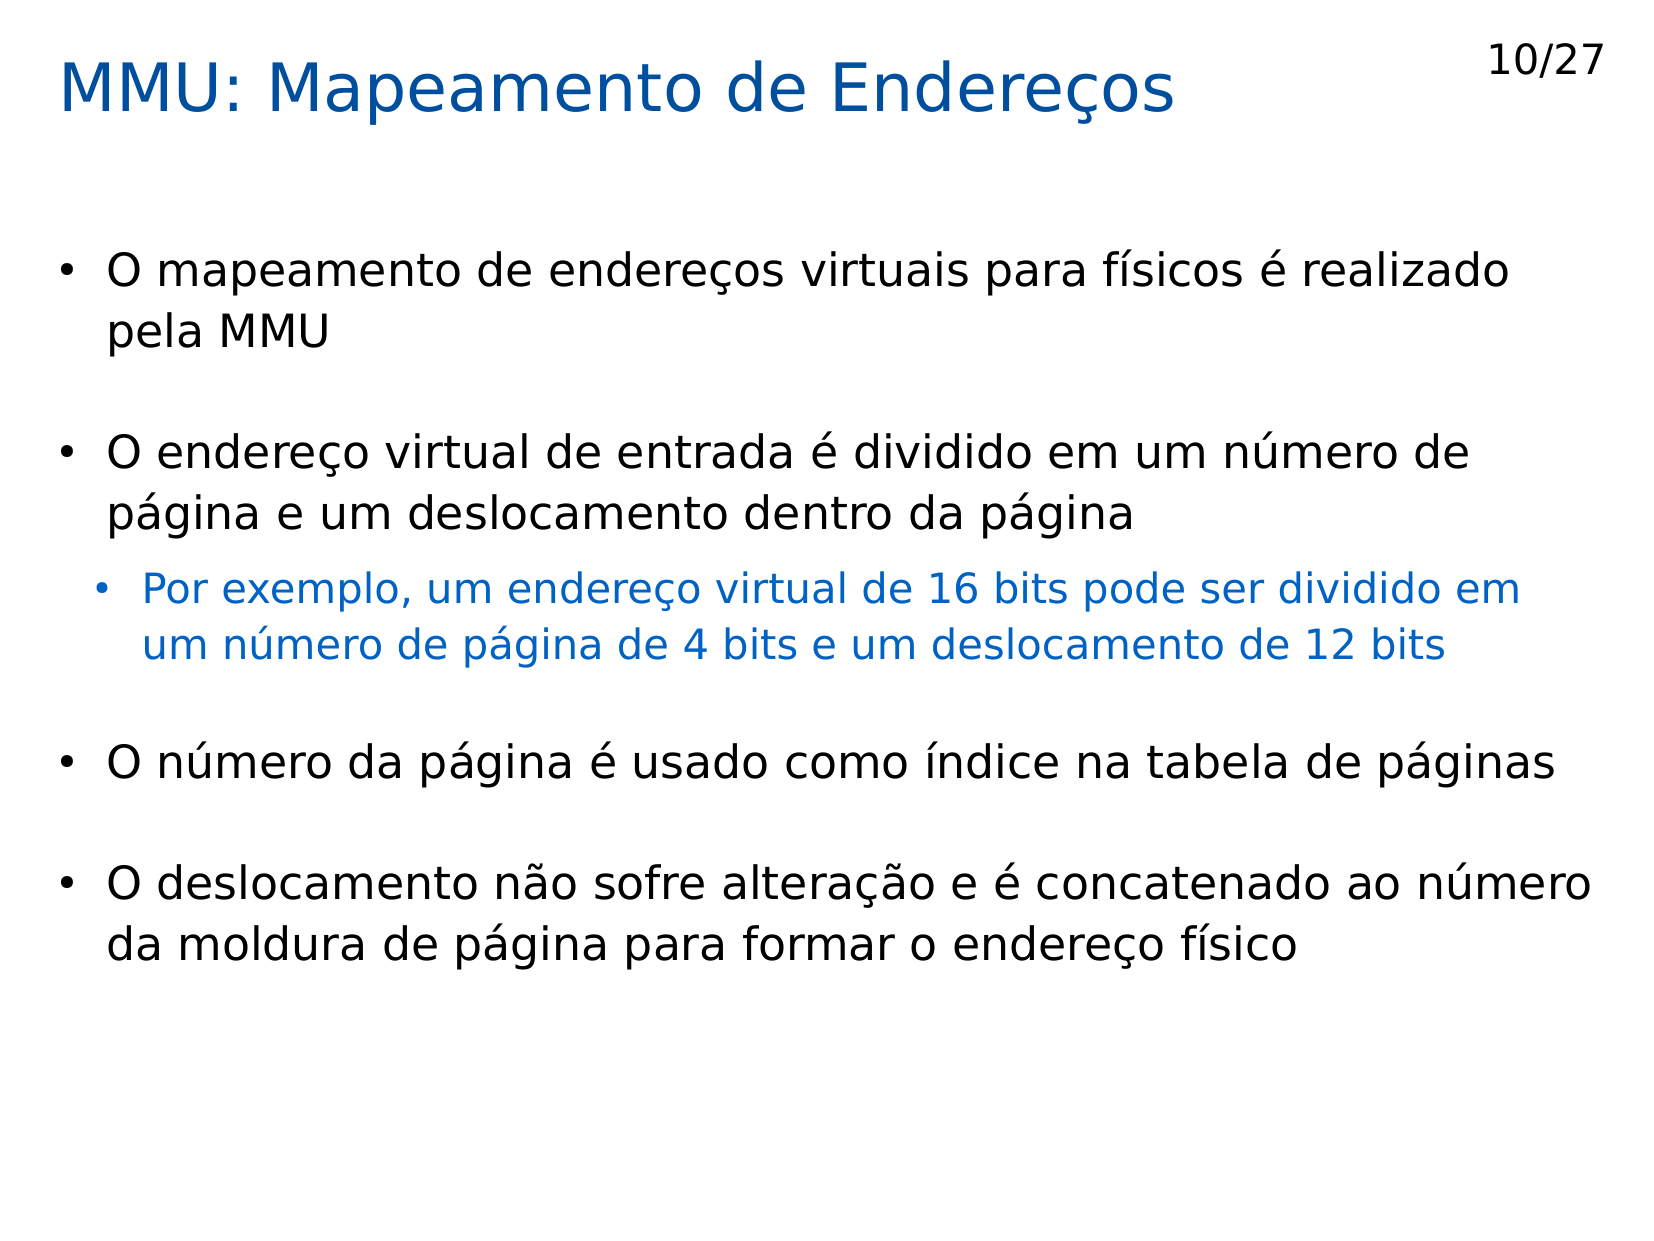

# MMU: Mapeamento de Endereços
10
O mapeamento de endereços virtuais para físicos é realizado pela MMU
O endereço virtual de entrada é dividido em um número de página e um deslocamento dentro da página
Por exemplo, um endereço virtual de 16 bits pode ser dividido em um número de página de 4 bits e um deslocamento de 12 bits
O número da página é usado como índice na tabela de páginas
O deslocamento não sofre alteração e é concatenado ao número da moldura de página para formar o endereço físico